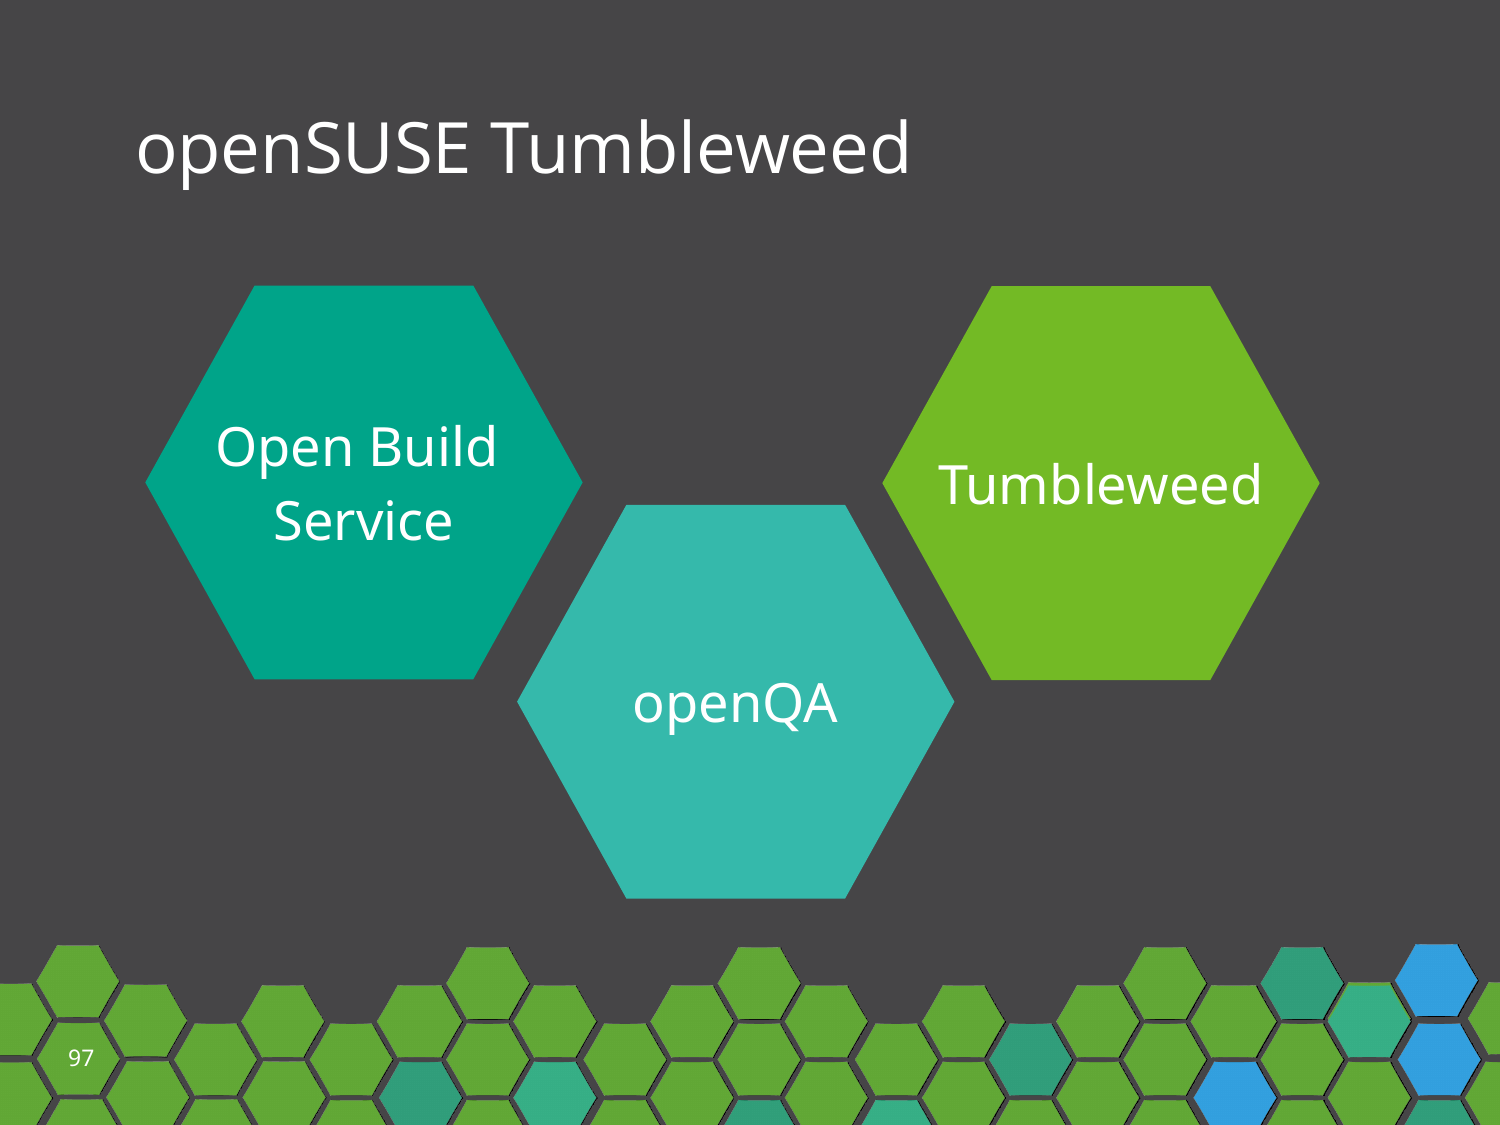

# openSUSE Tumbleweed
Open Build
Service
Tumbleweed
openQA